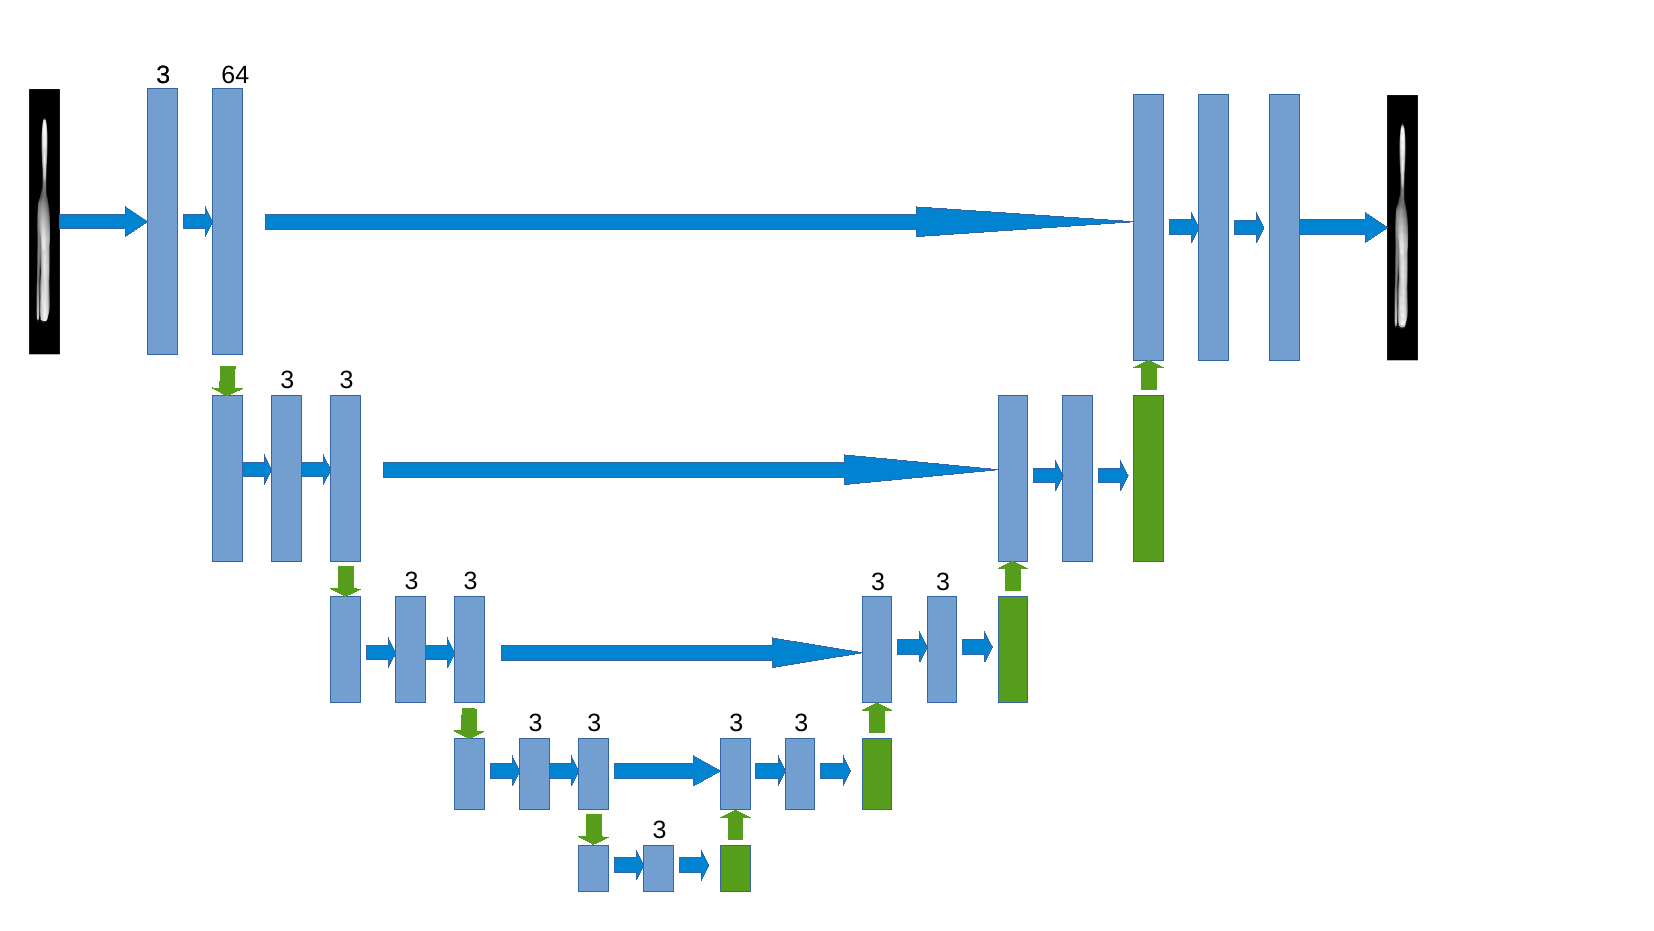

3
3
64
3
3
3
3
3
3
3
3
3
3
3
3
3